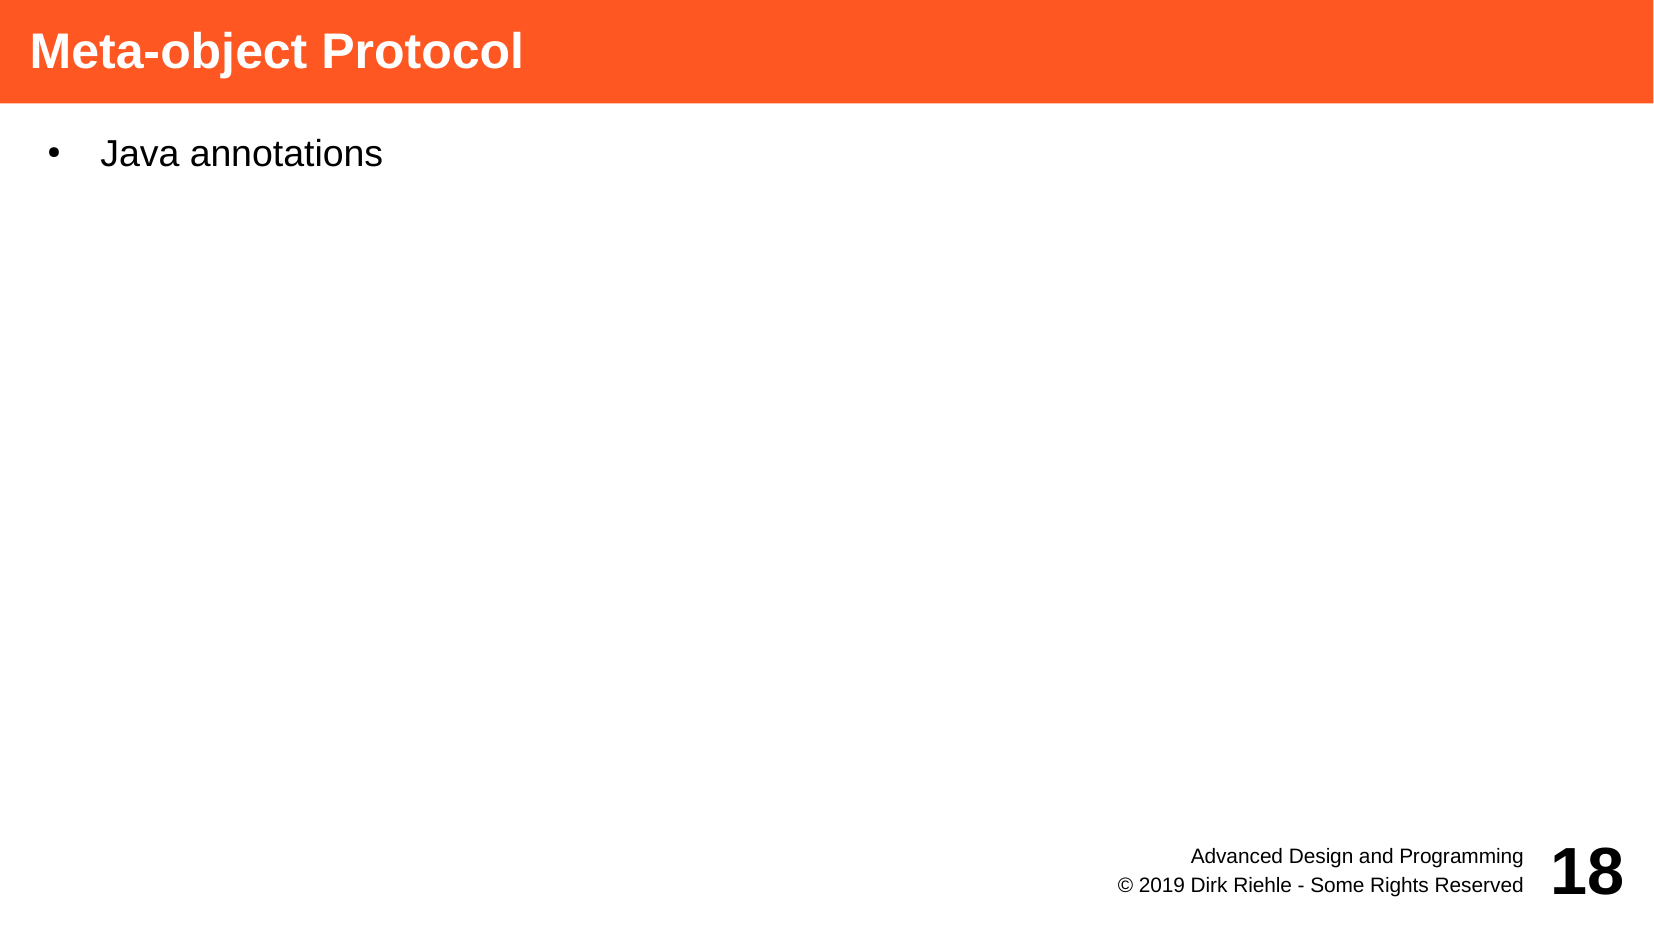

# Meta-object Protocol
Java annotations
Advanced Design and Programming
18
© 2019 Dirk Riehle - Some Rights Reserved